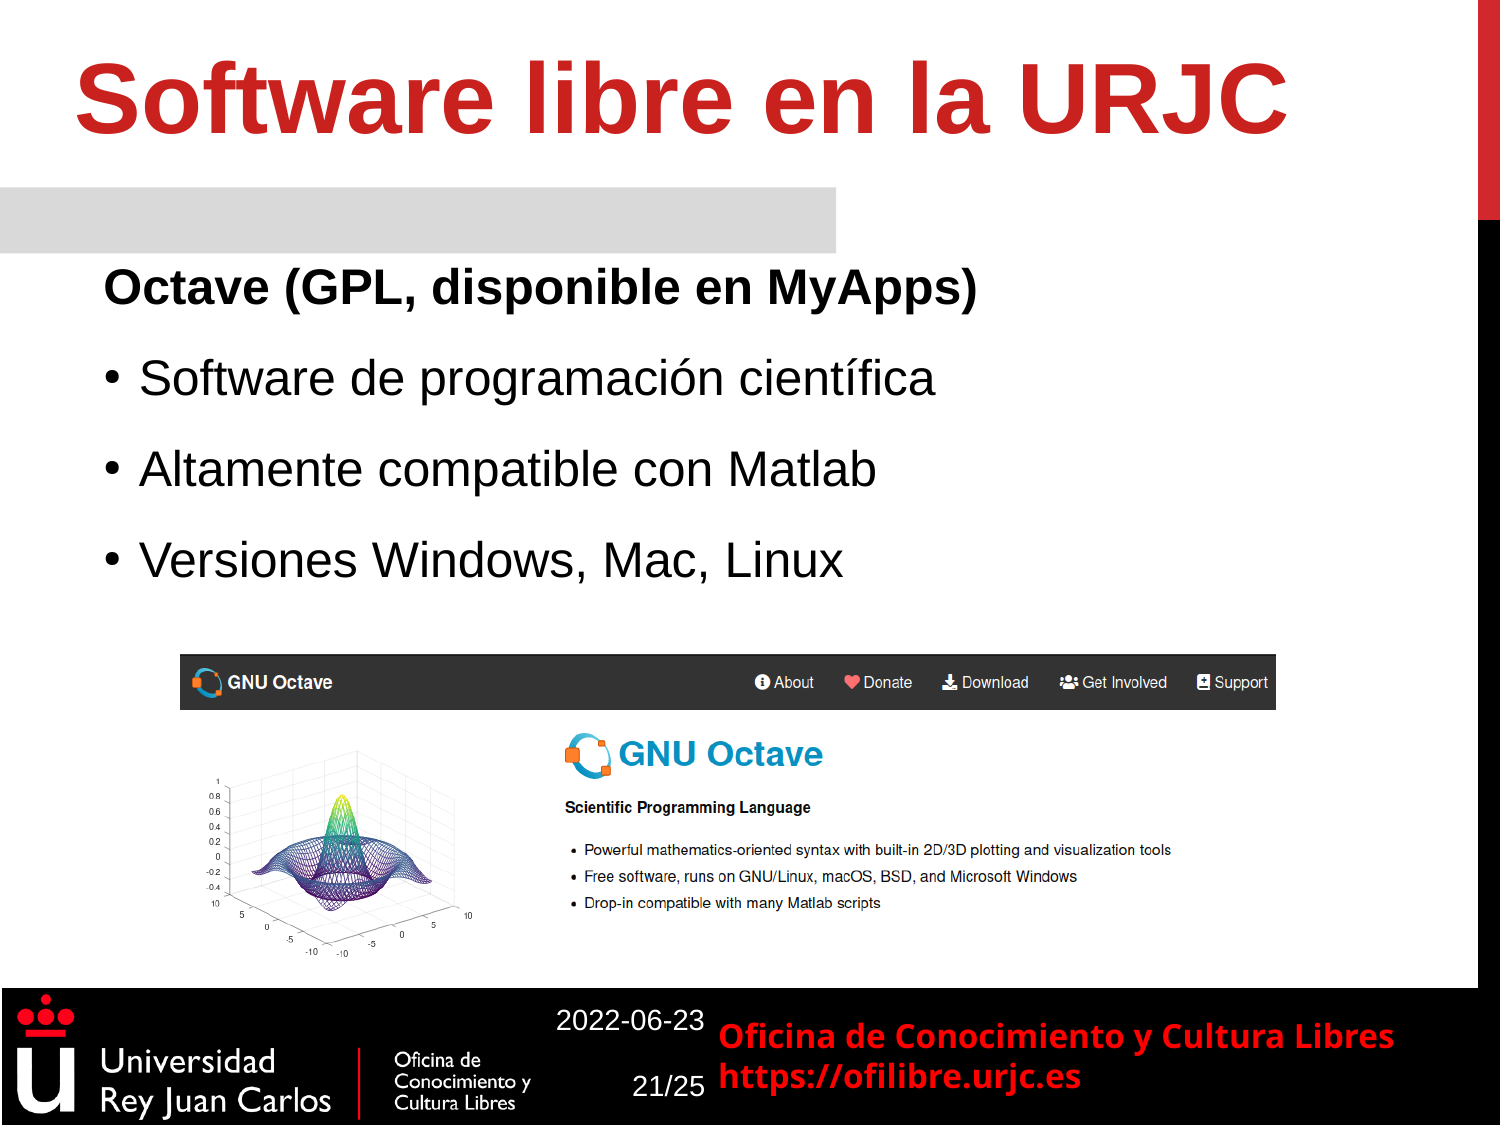

#
Software libre en la URJC
Octave (GPL, disponible en MyApps)
Software de programación científica
Altamente compatible con Matlab
Versiones Windows, Mac, Linux